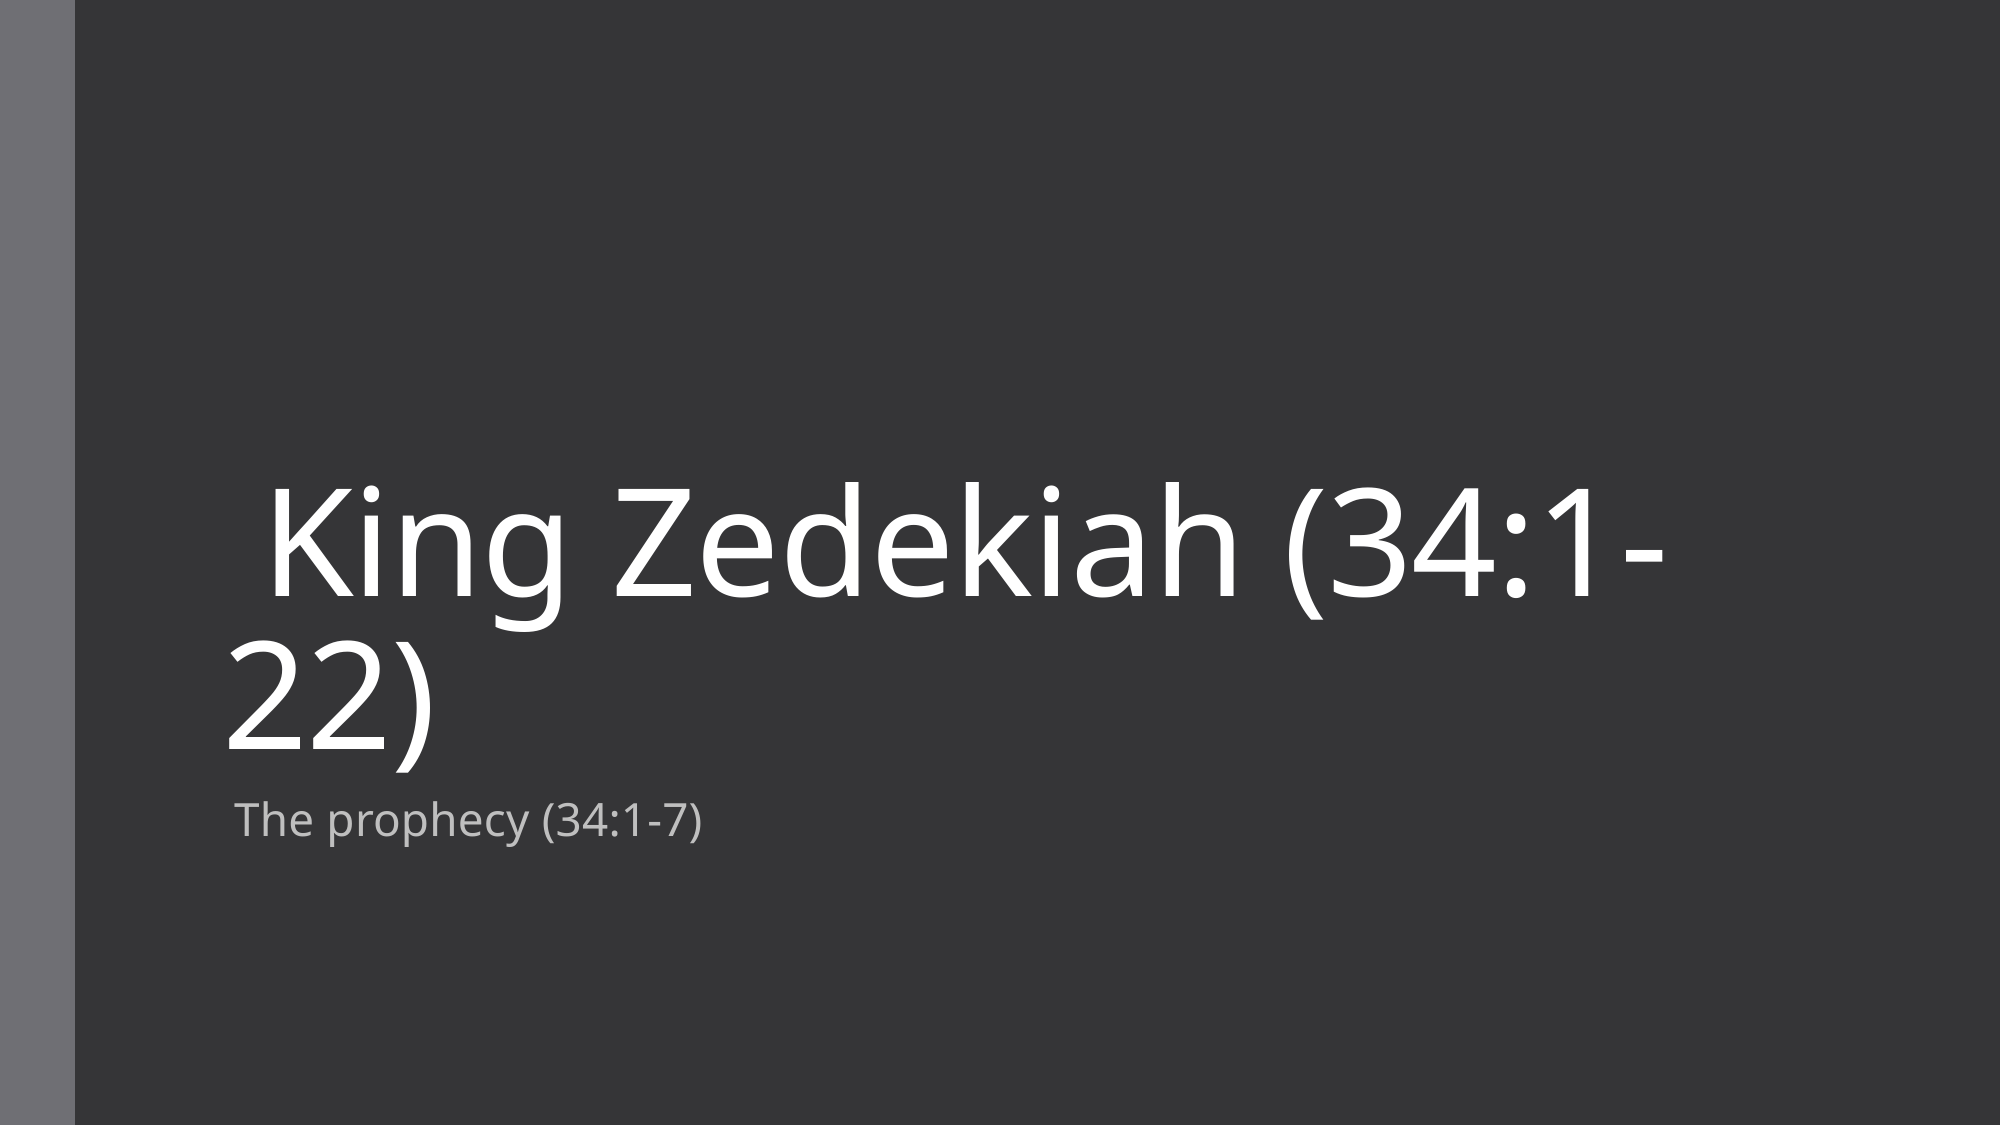

# King Zedekiah (34:1-22)
 The prophecy (34:1-7)